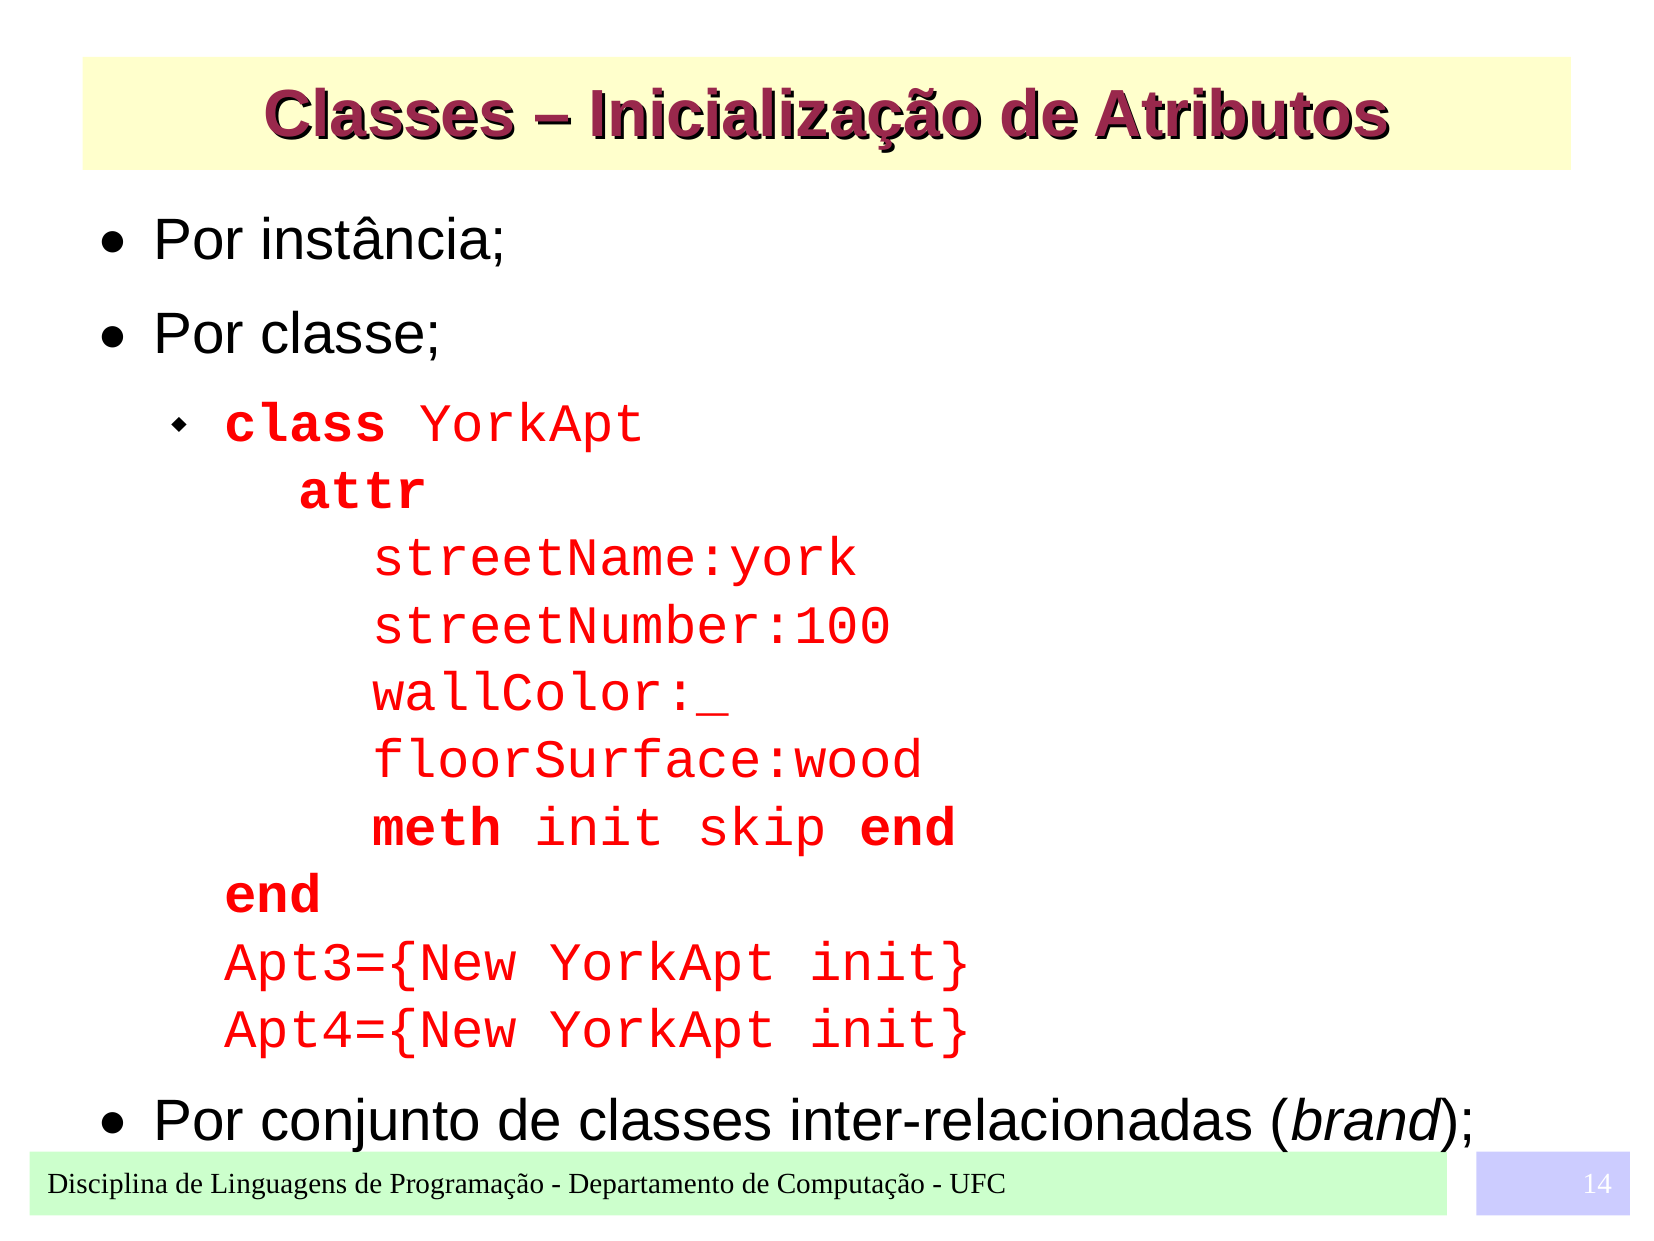

# Classes – Inicialização de Atributos
Por instância;
Por classe;
class YorkApt
	attr
		streetName:york
		streetNumber:100
		wallColor:_
		floorSurface:wood
		meth init skip end
end
Apt3={New YorkApt init}
Apt4={New YorkApt init}
Por conjunto de classes inter-relacionadas (brand);
Disciplina de Linguagens de Programação - Departamento de Computação - UFC
14